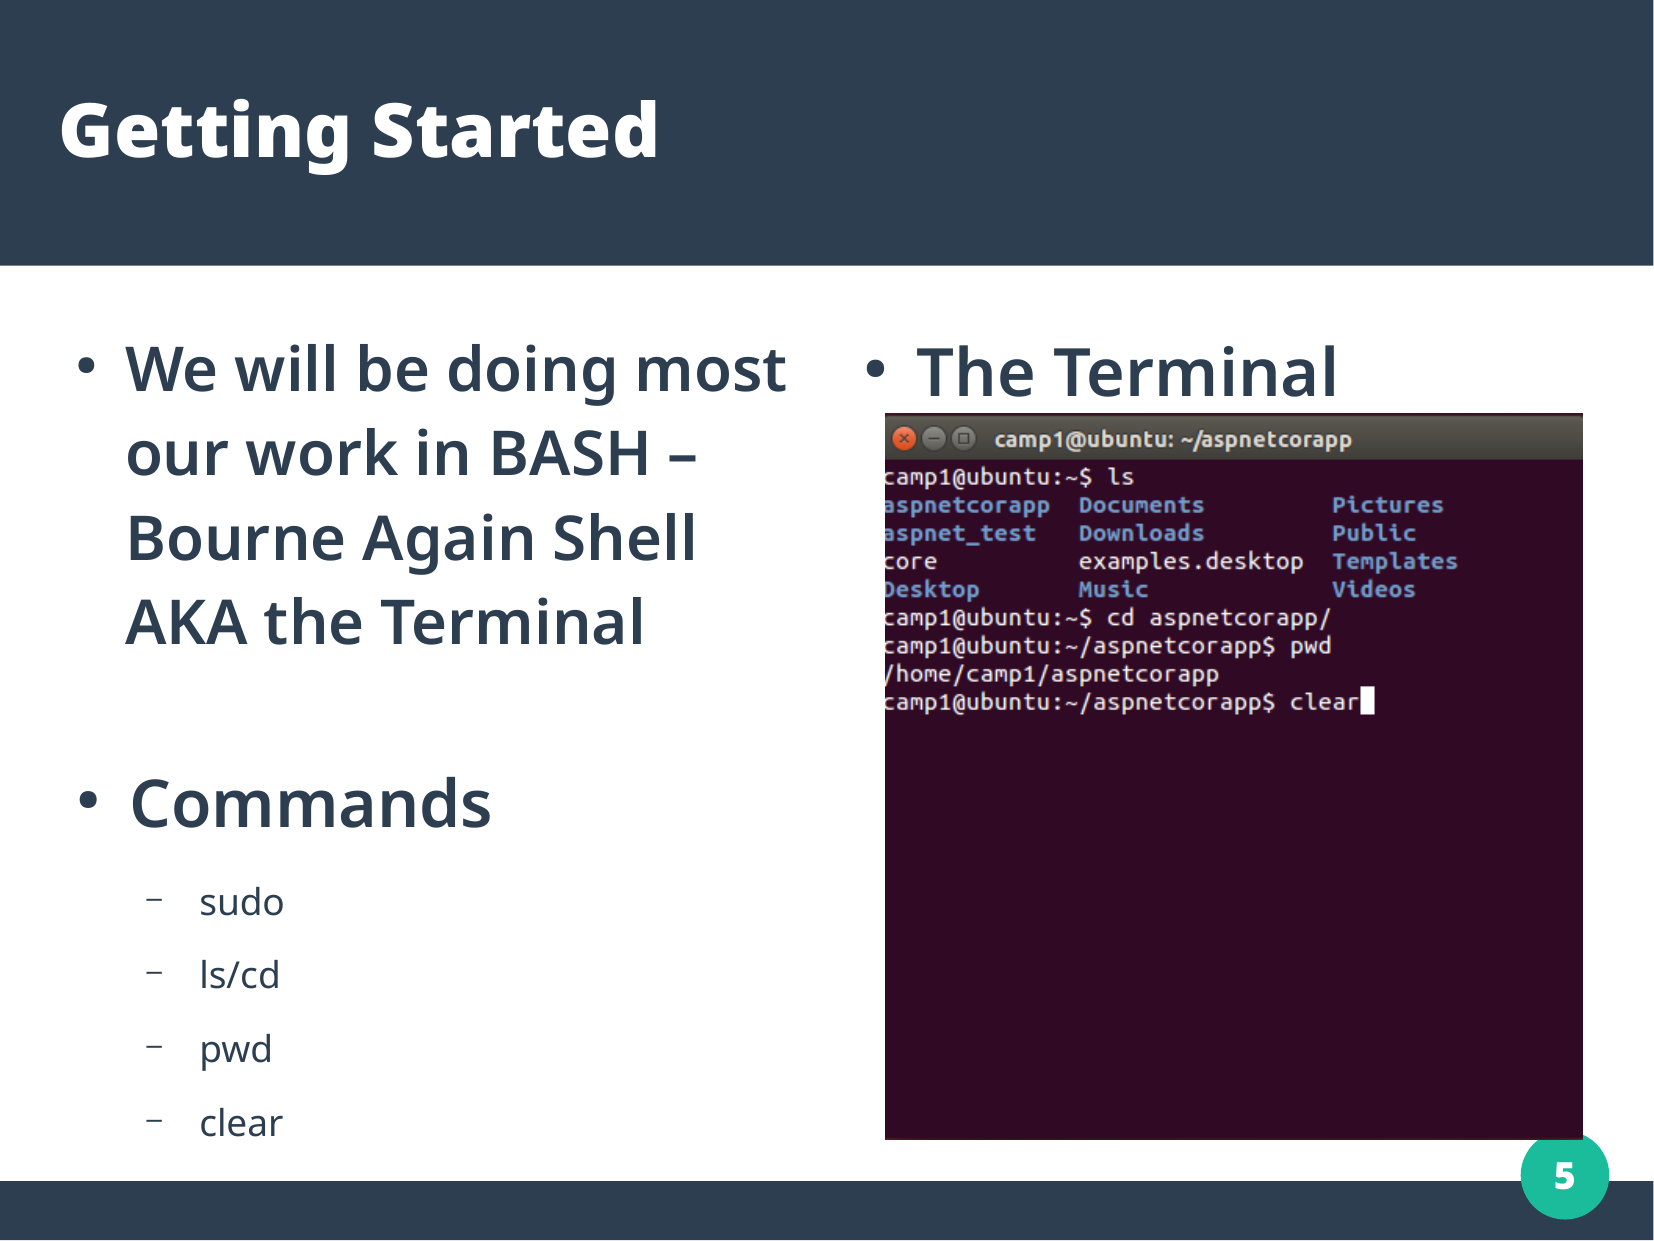

# Getting Started
We will be doing most our work in BASH – Bourne Again Shell AKA the Terminal
The Terminal
Commands
sudo
ls/cd
pwd
clear
5